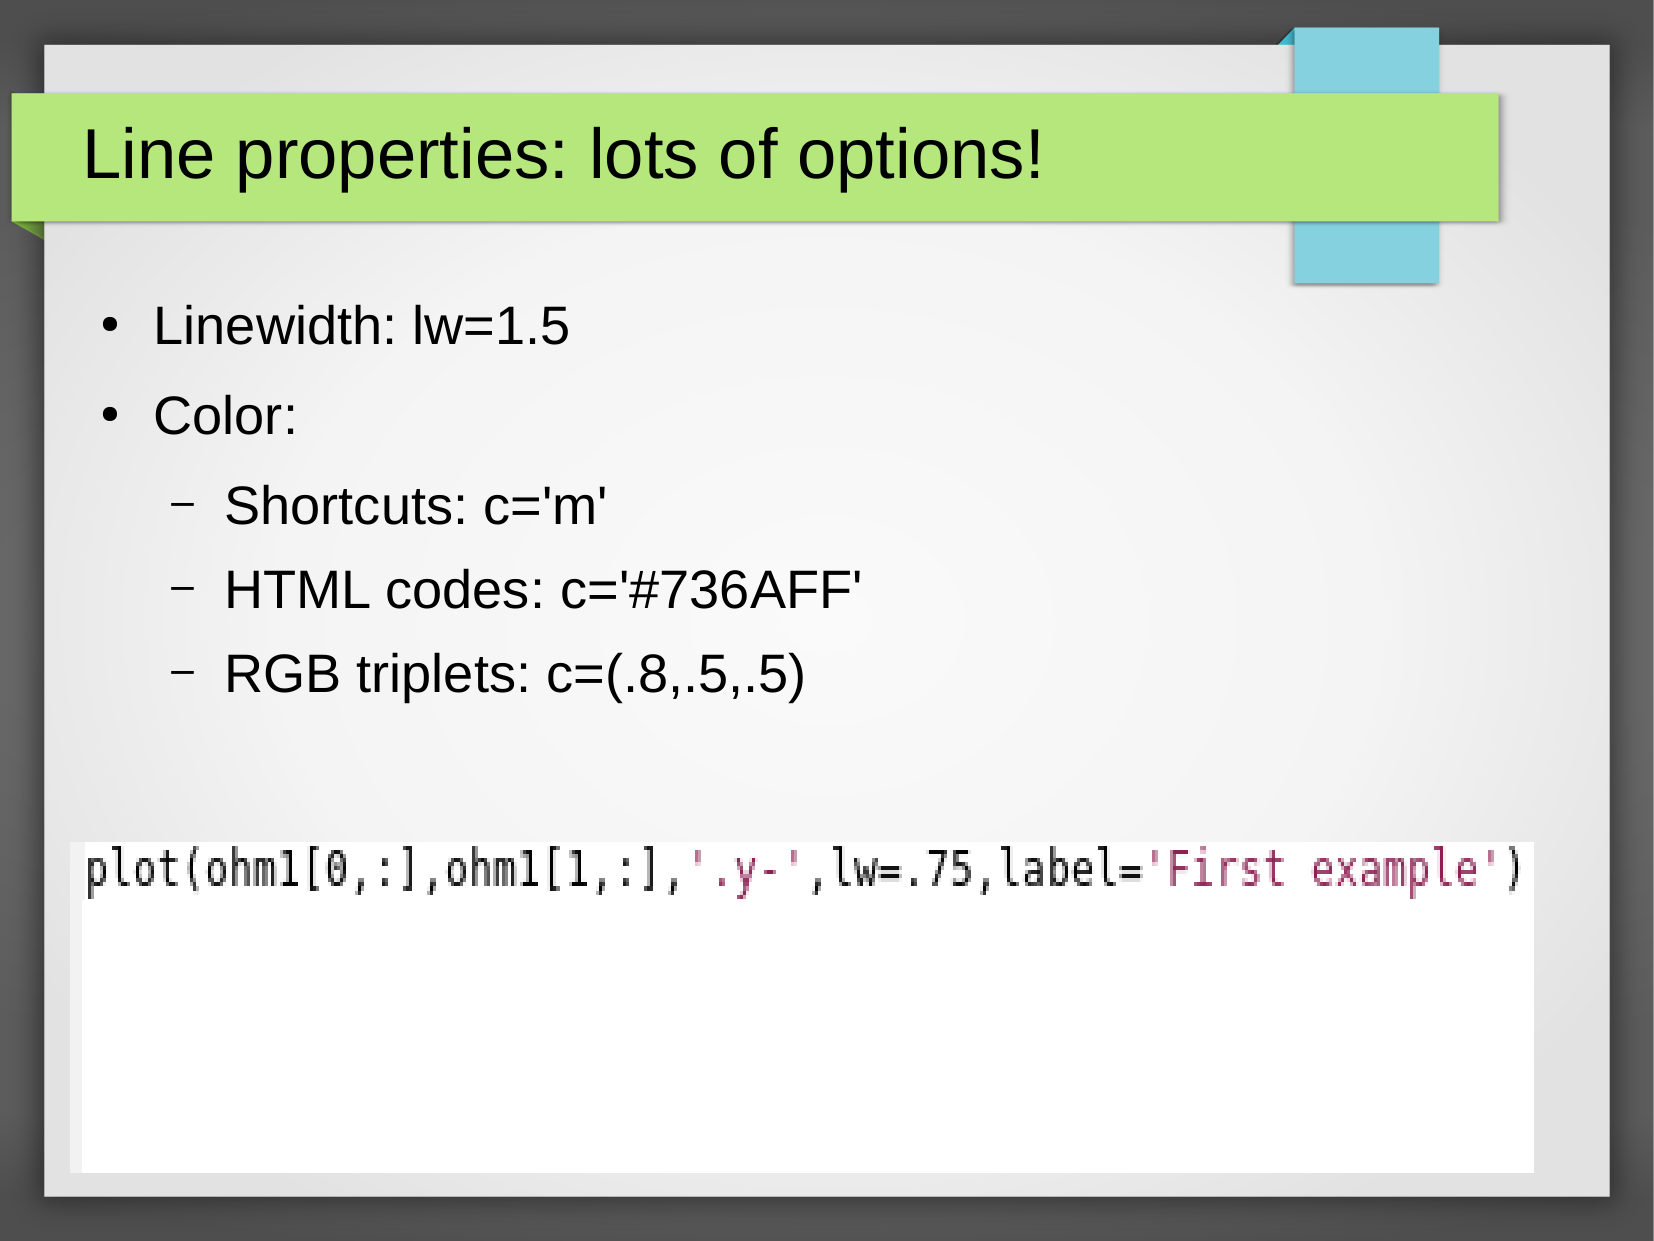

# Line properties: lots of options!
Linewidth: lw=1.5
Color:
Shortcuts: c='m'
HTML codes: c='#736AFF'
RGB triplets: c=(.8,.5,.5)